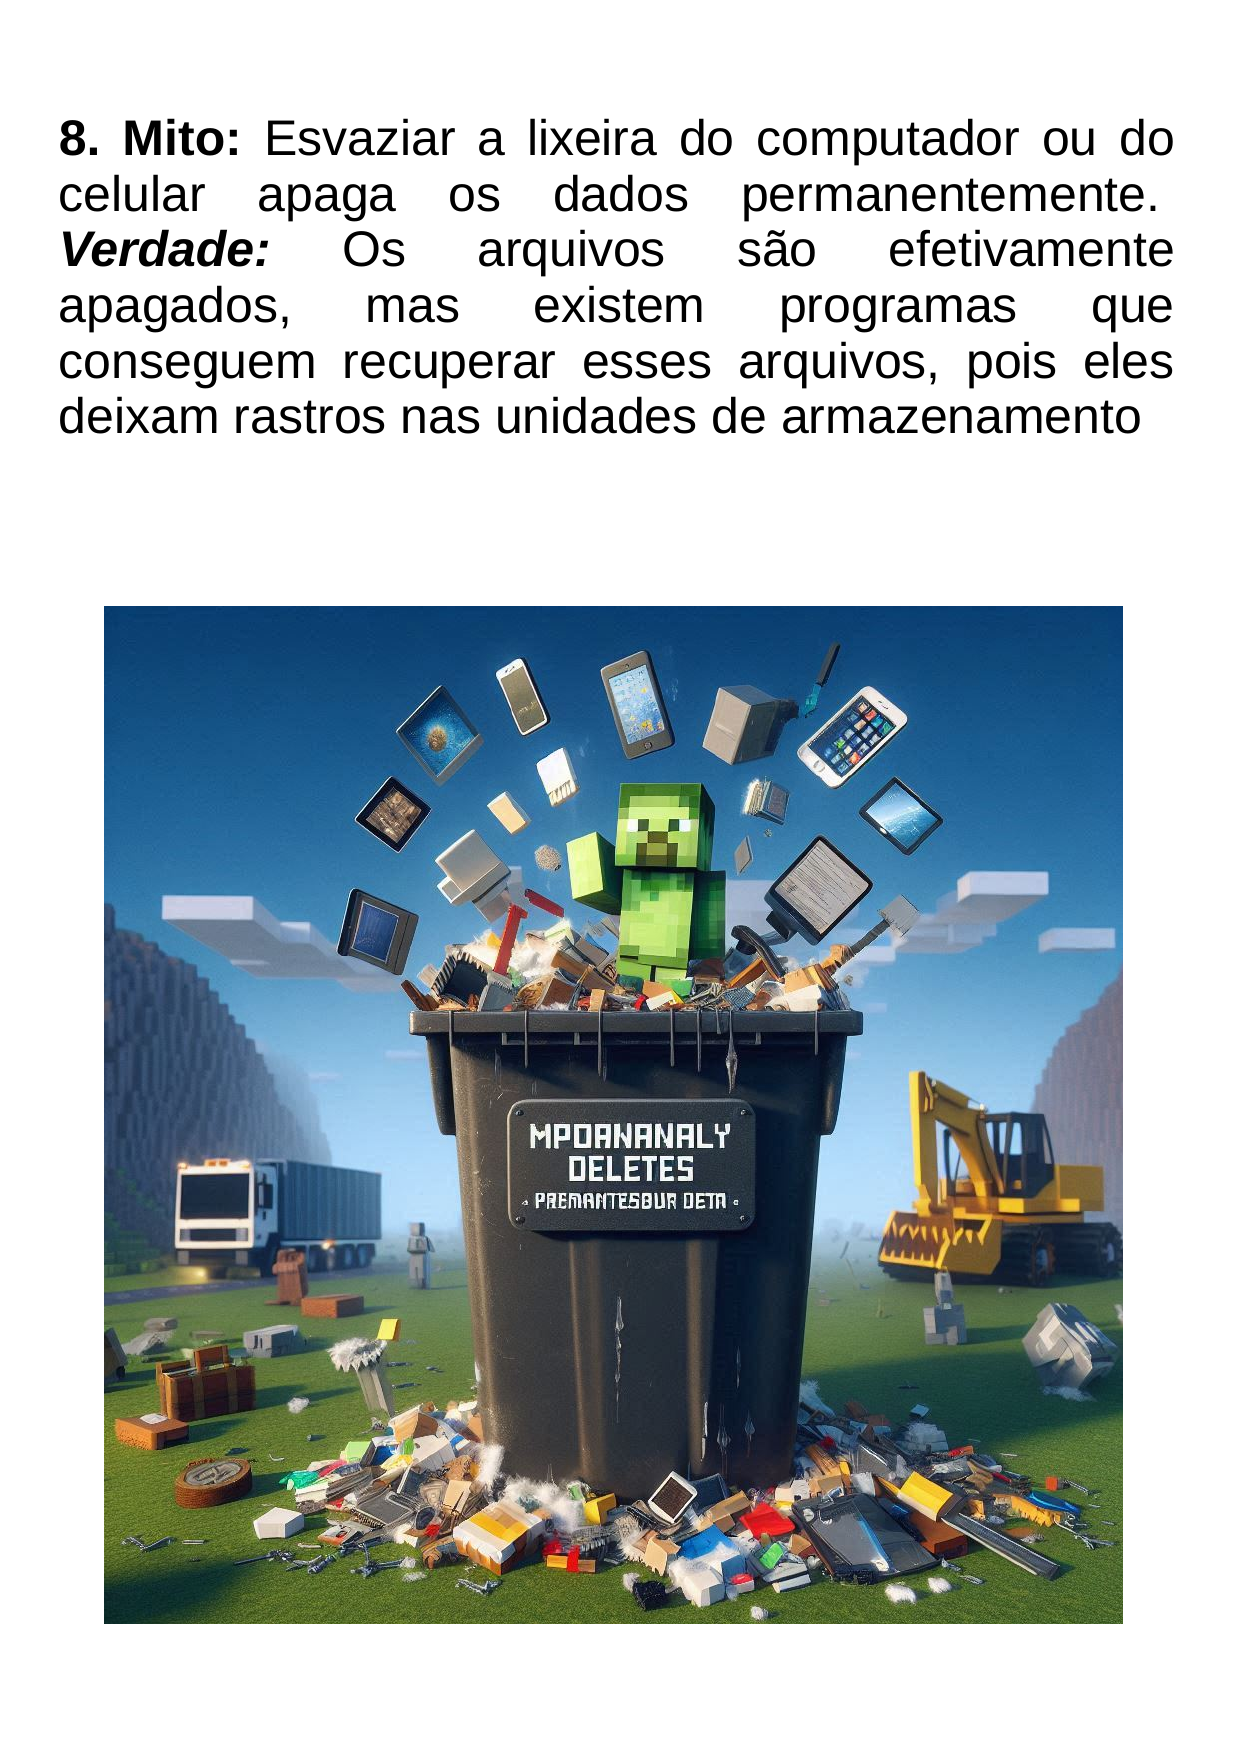

# 8. Mito: Esvaziar a lixeira do computador ou do celular apaga os dados permanentemente.  Verdade: Os arquivos são efetivamente apagados, mas existem programas que conseguem recuperar esses arquivos, pois eles deixam rastros nas unidades de armazenamento